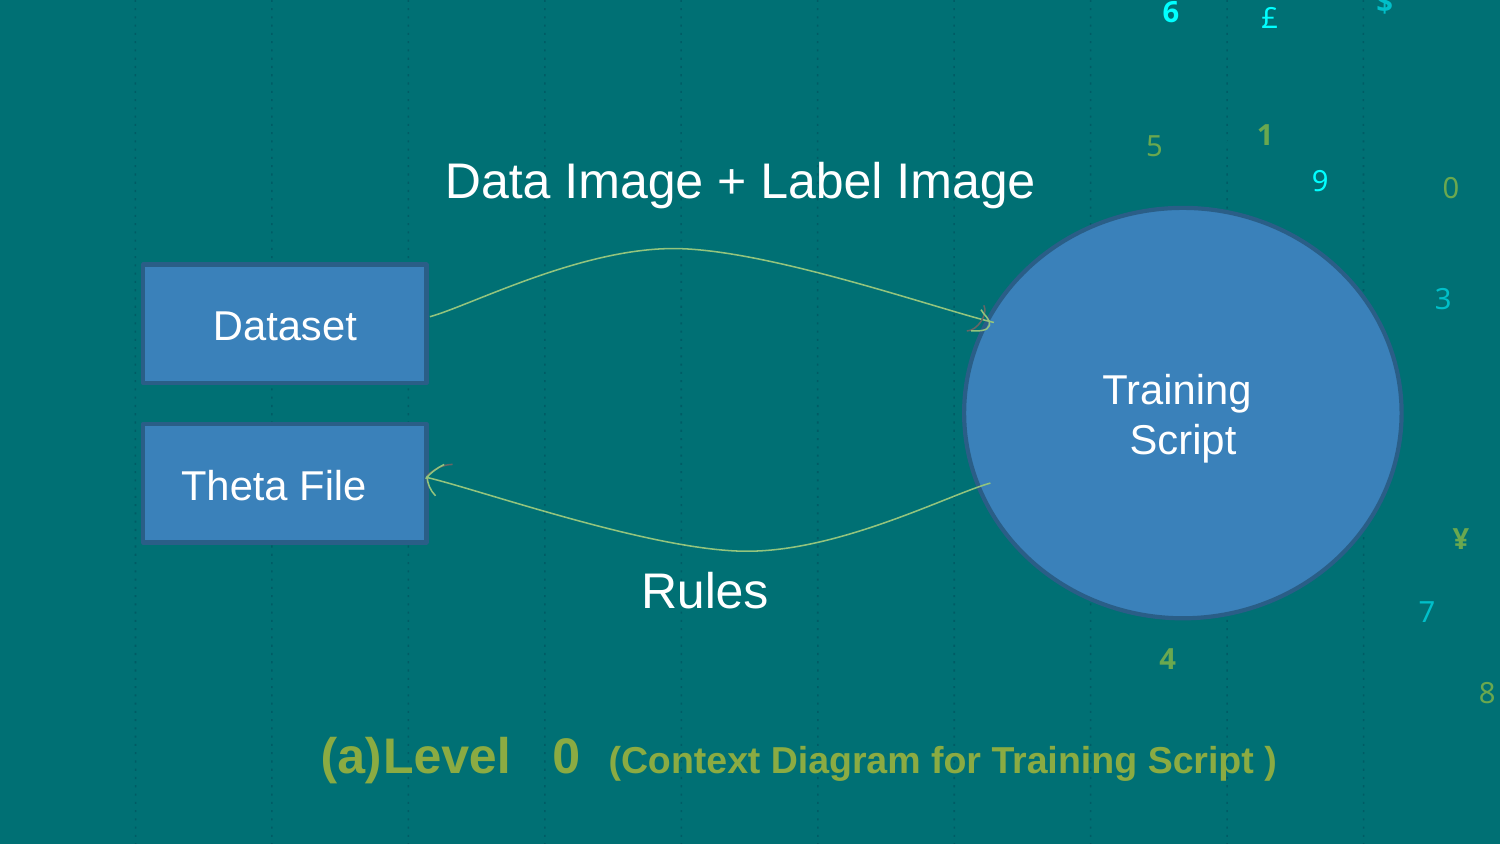

Data Image + Label Image
Training
Script
Dataset
 Theta File
Rules
Level 0 (Context Diagram for Training Script )